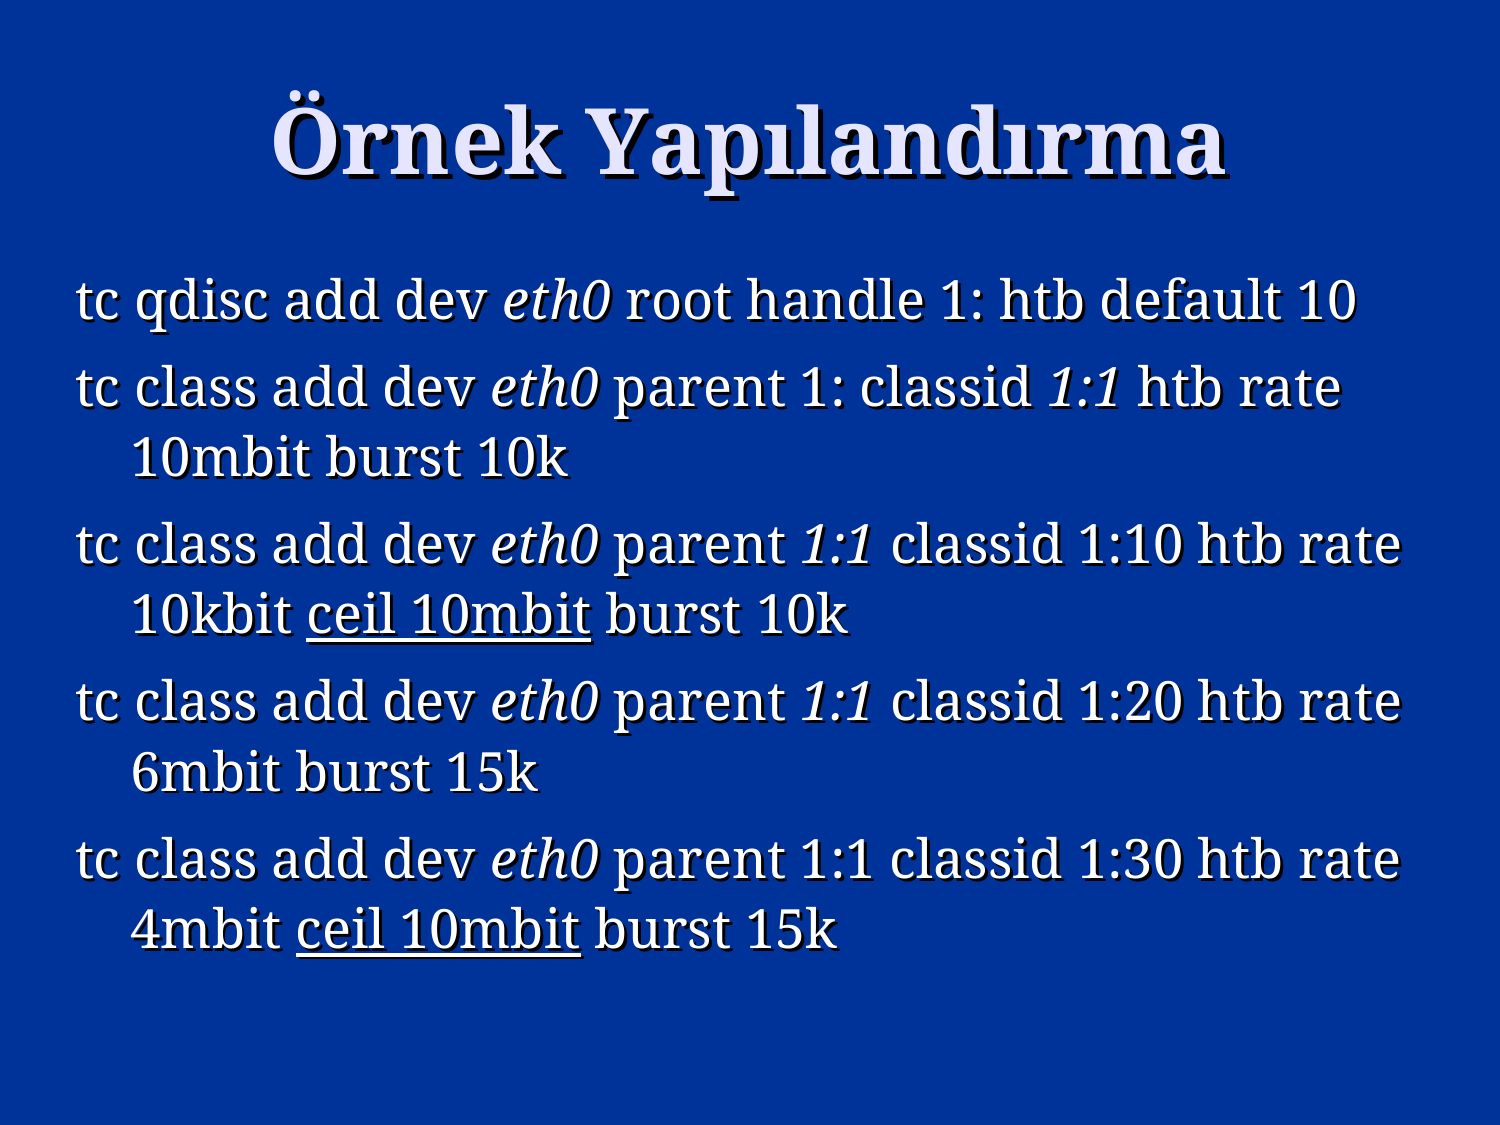

# Örnek Yapılandırma
tc qdisc add dev eth0 root handle 1: htb default 10
tc class add dev eth0 parent 1: classid 1:1 htb rate 10mbit burst 10k
tc class add dev eth0 parent 1:1 classid 1:10 htb rate 10kbit ceil 10mbit burst 10k
tc class add dev eth0 parent 1:1 classid 1:20 htb rate 6mbit burst 15k
tc class add dev eth0 parent 1:1 classid 1:30 htb rate 4mbit ceil 10mbit burst 15k